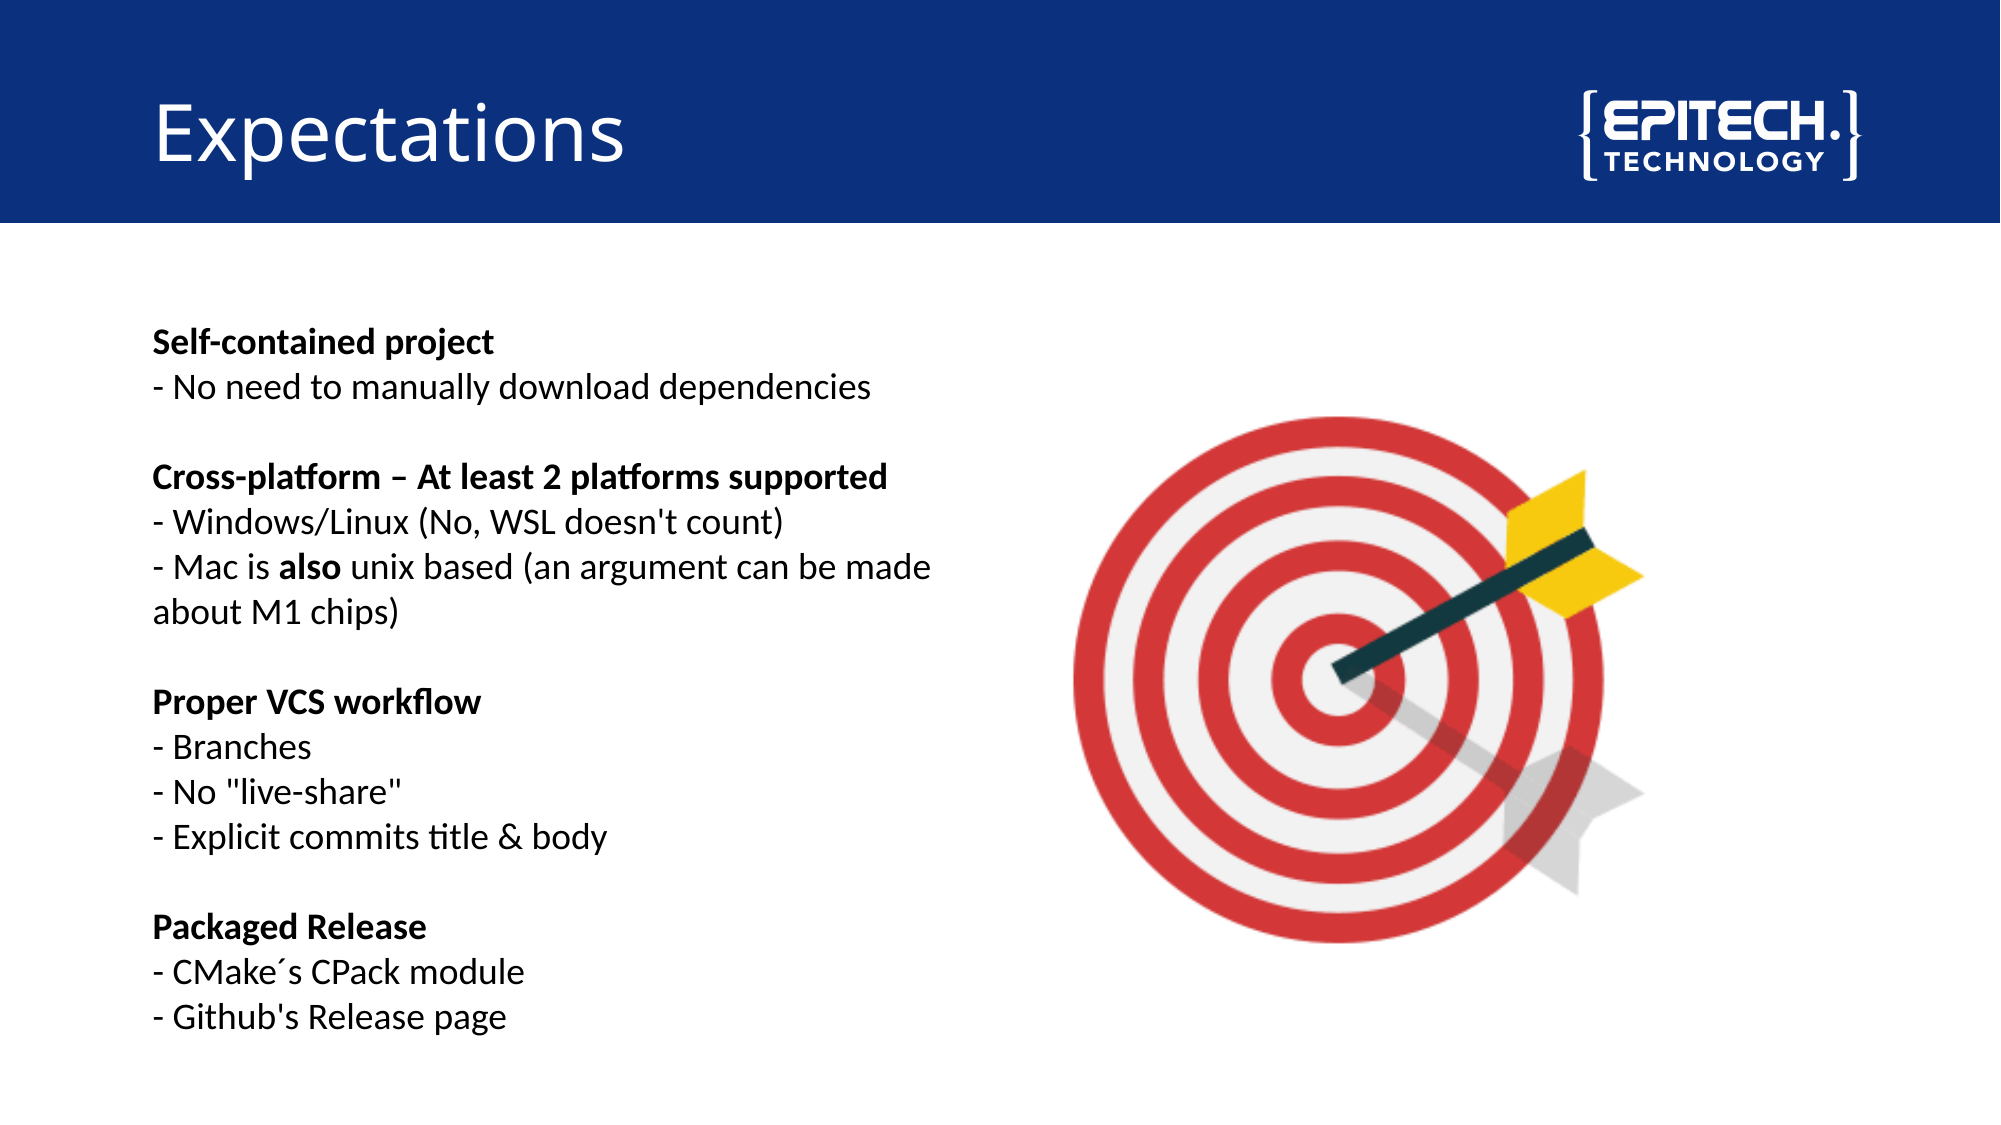

# Expectations
Self-contained project
- No need to manually download dependencies
Cross-platform – At least 2 platforms supported
- Windows/Linux (No, WSL doesn't count)
- Mac is also unix based (an argument can be made about M1 chips)
Proper VCS workflow
- Branches
- No "live-share"
- Explicit commits title & body
Packaged Release
- CMake´s CPack module
- Github's Release page